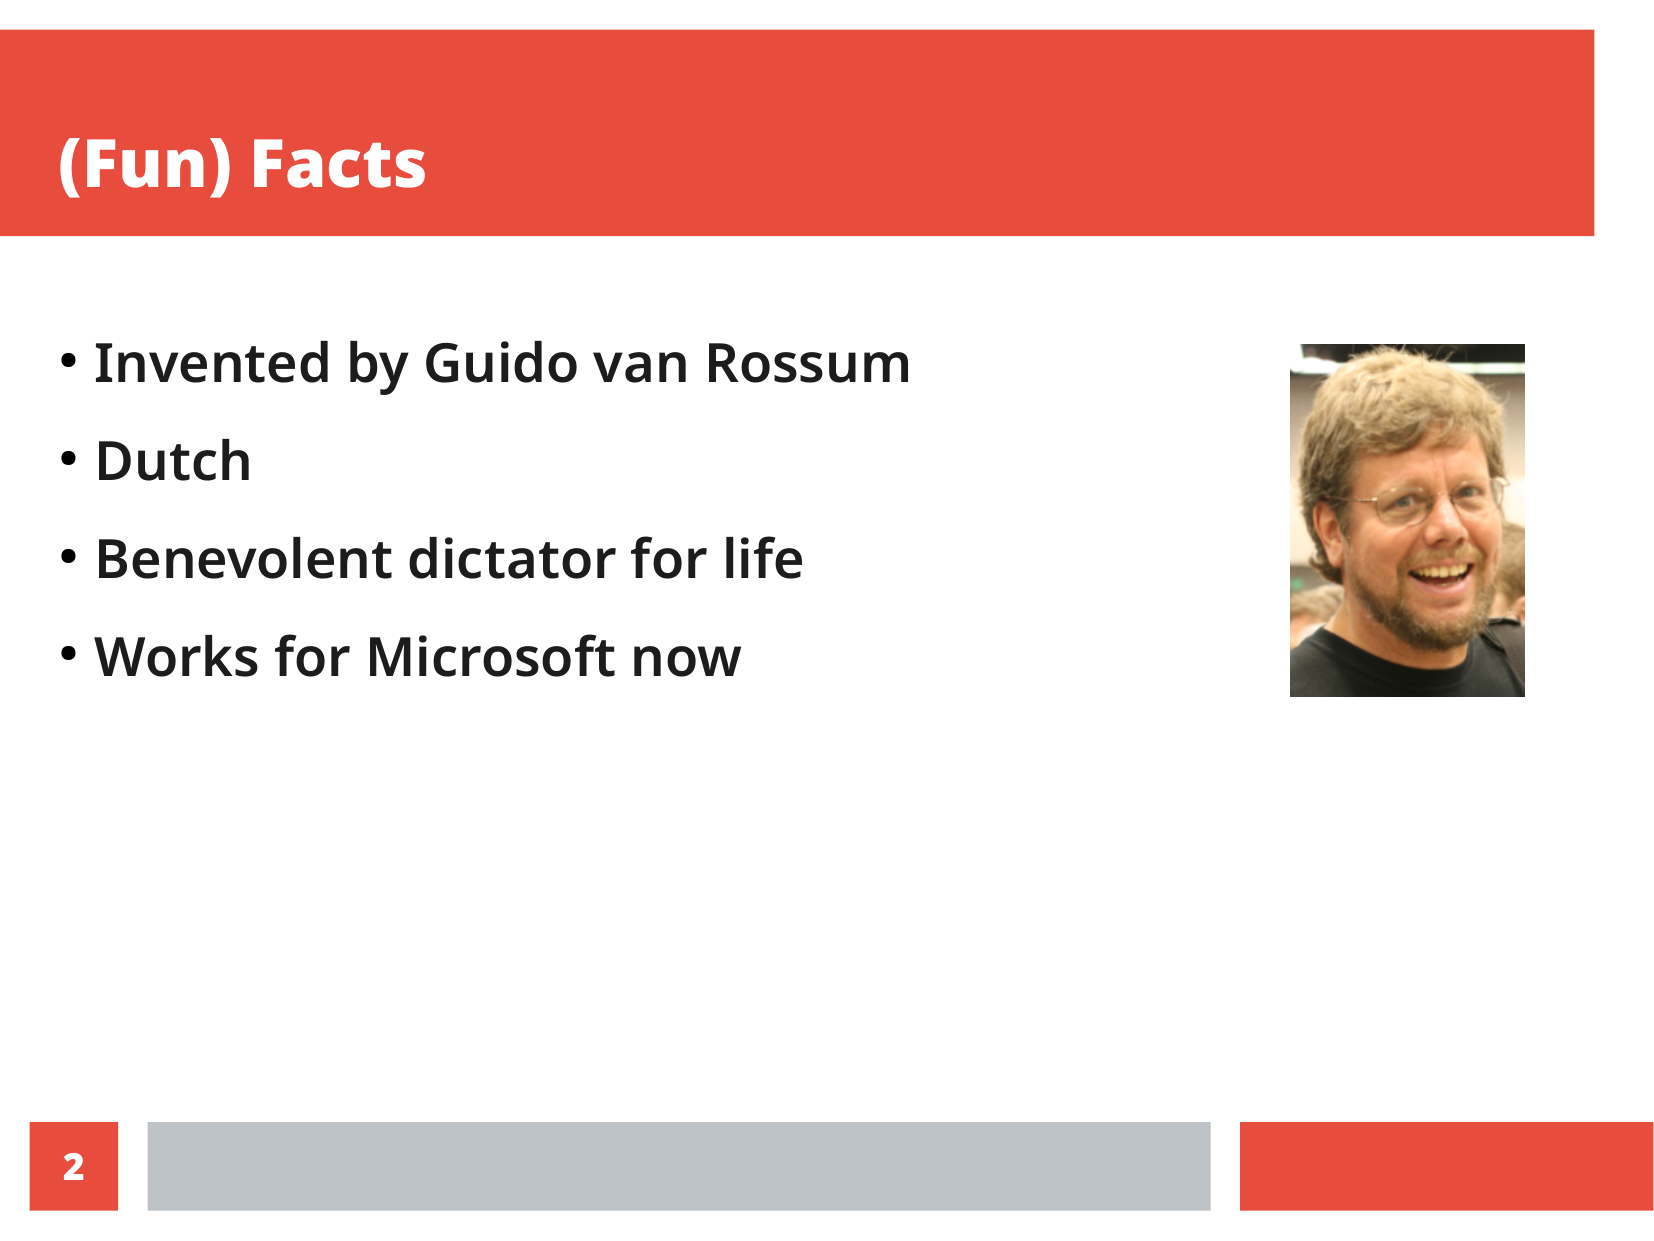

# (Fun) Facts
Invented by Guido van Rossum
Dutch
Benevolent dictator for life
Works for Microsoft now
2